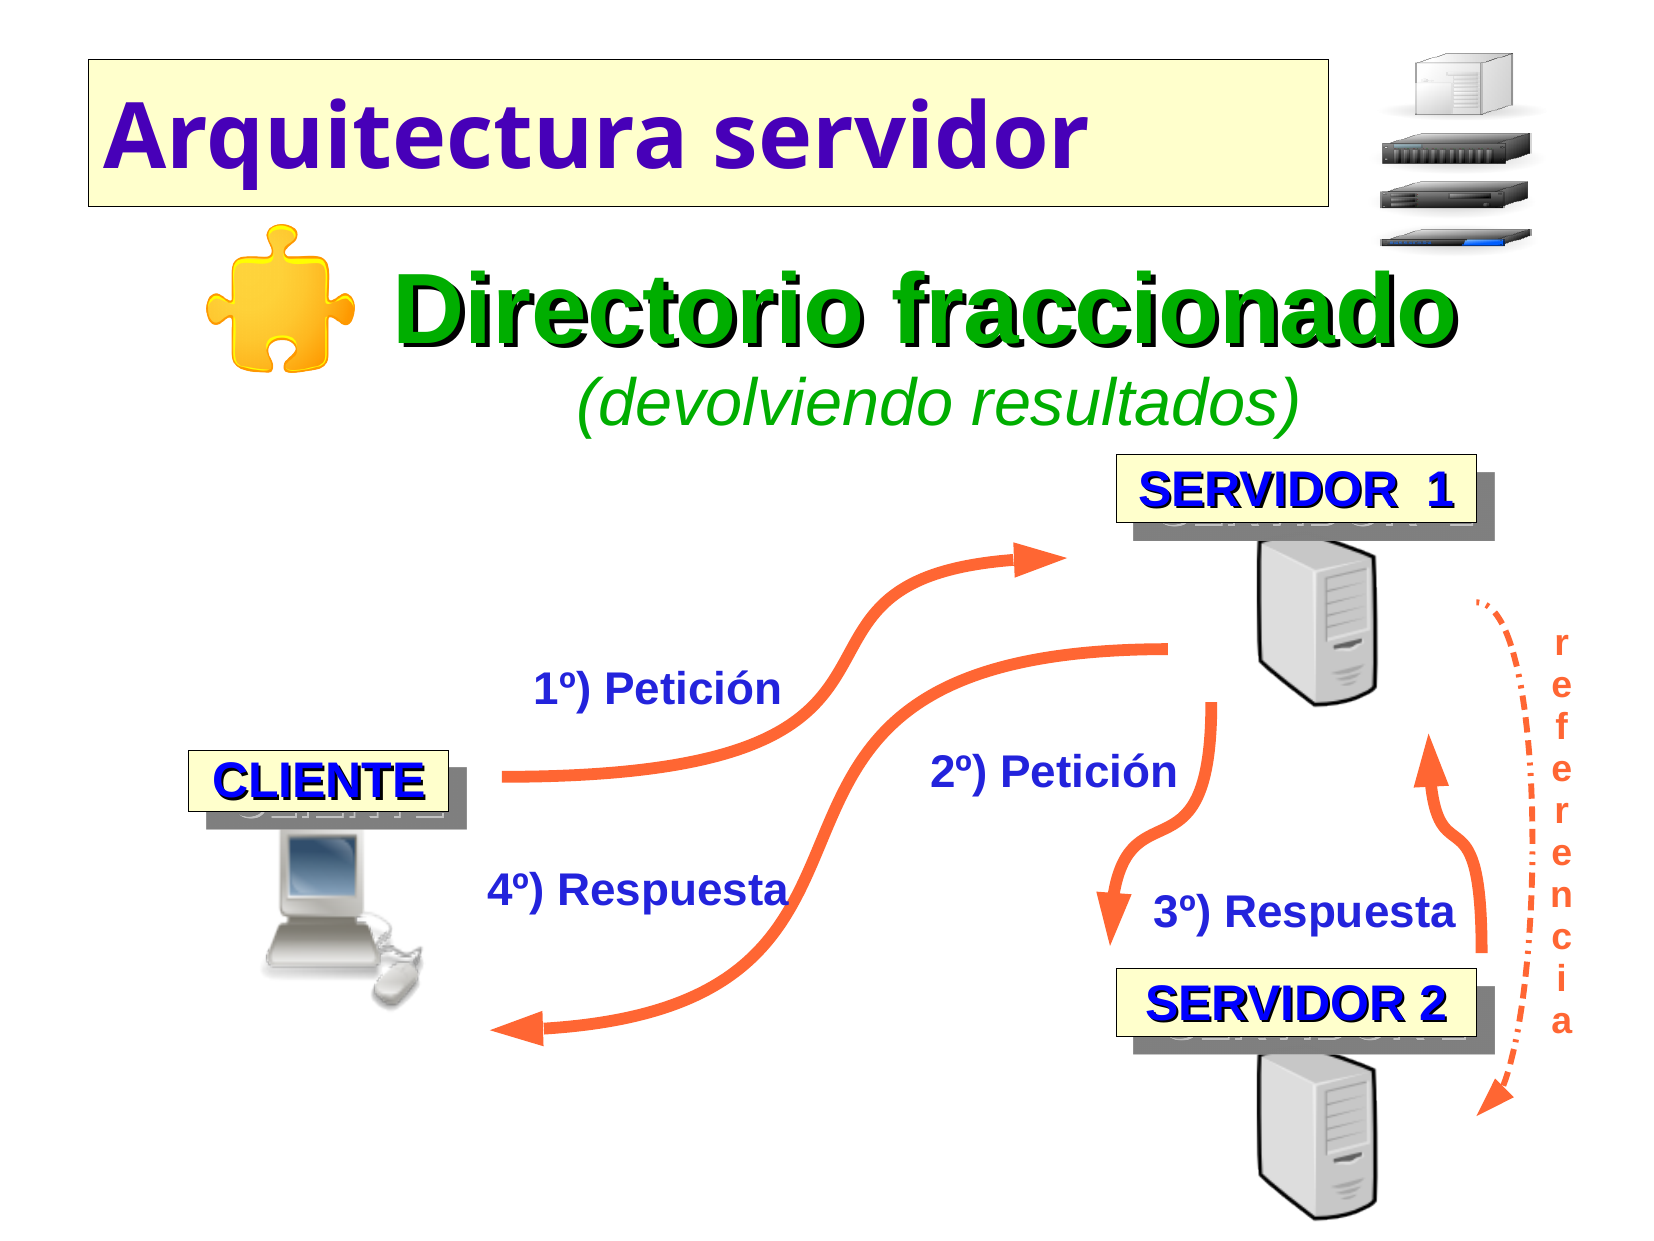

Arquitectura servidor
Directorio fraccionado
(devolviendo resultados)
SERVIDOR 1
r
e
f
e
r
e
n
c
i
a
1º) Petición
2º) Petición
CLIENTE
4º) Respuesta
3º) Respuesta
SERVIDOR 2